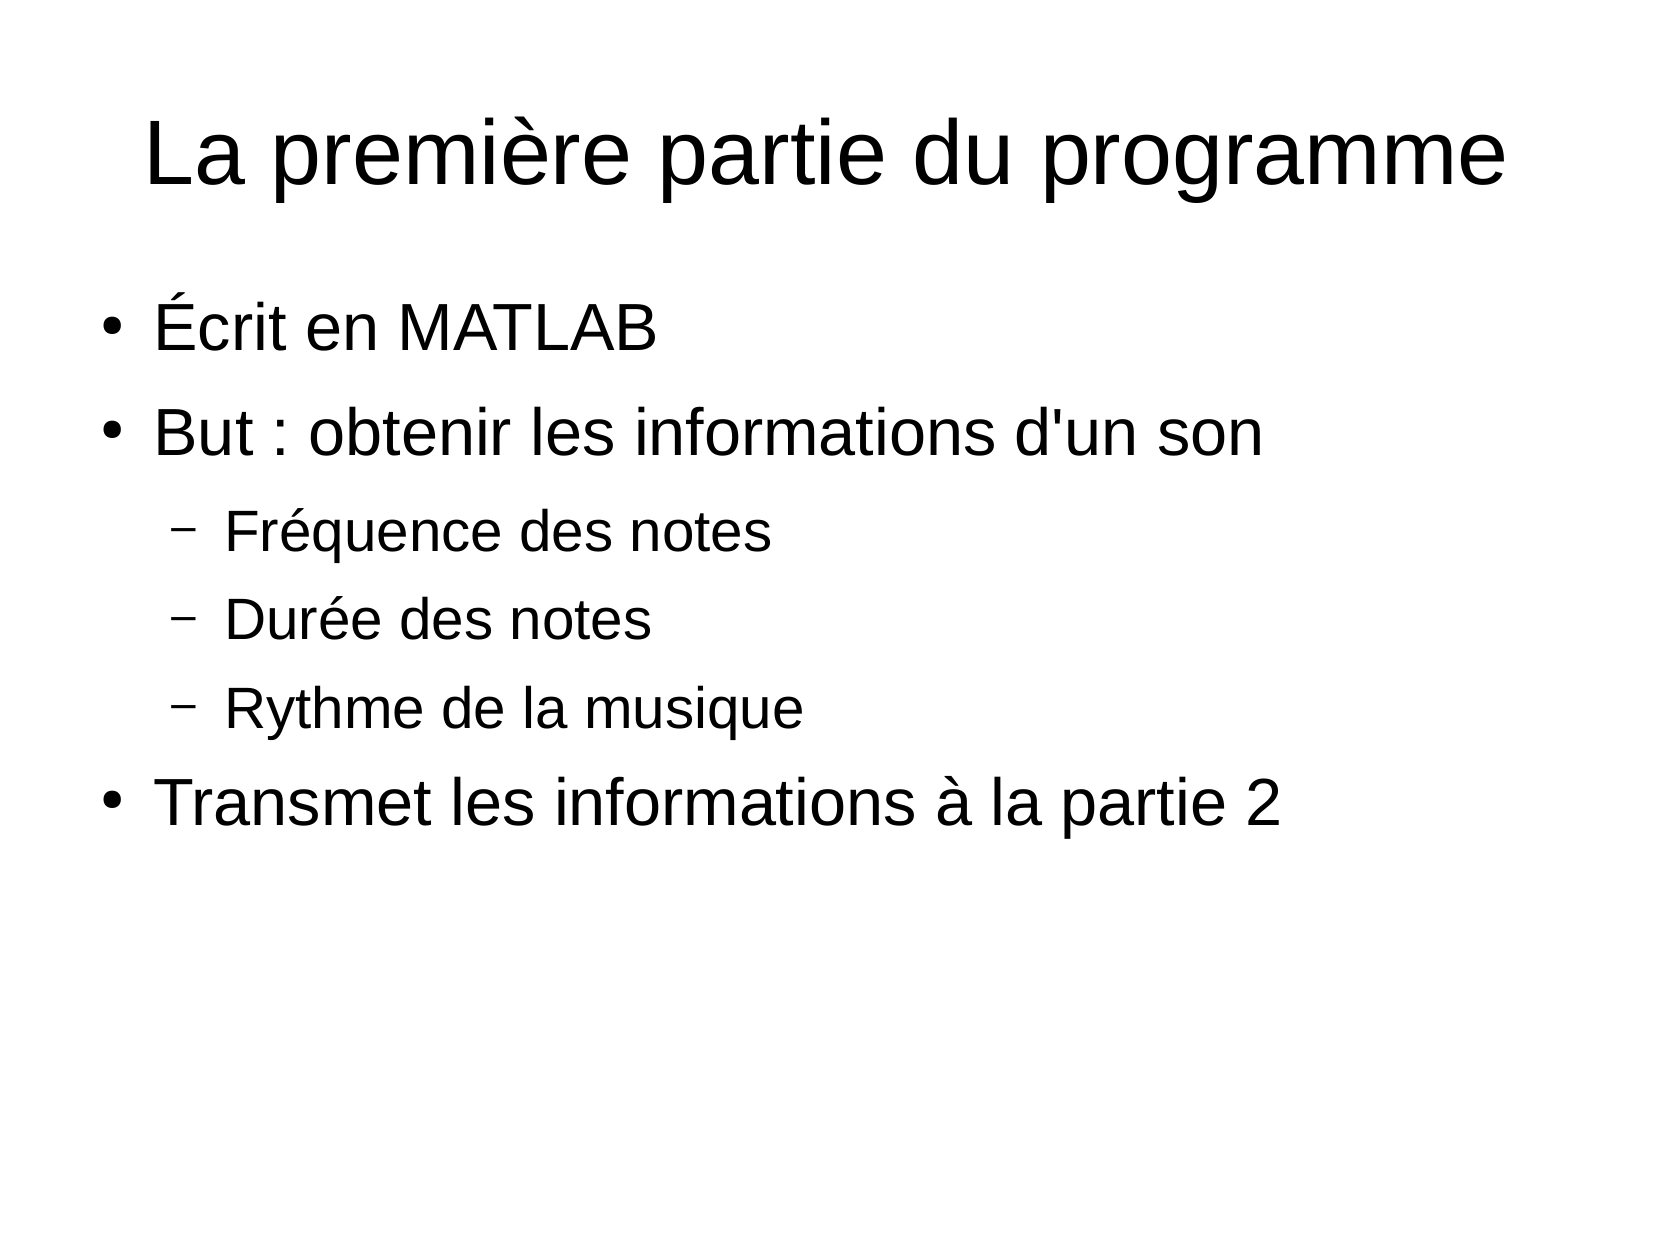

# La première partie du programme
Écrit en MATLAB
But : obtenir les informations d'un son
Fréquence des notes
Durée des notes
Rythme de la musique
Transmet les informations à la partie 2